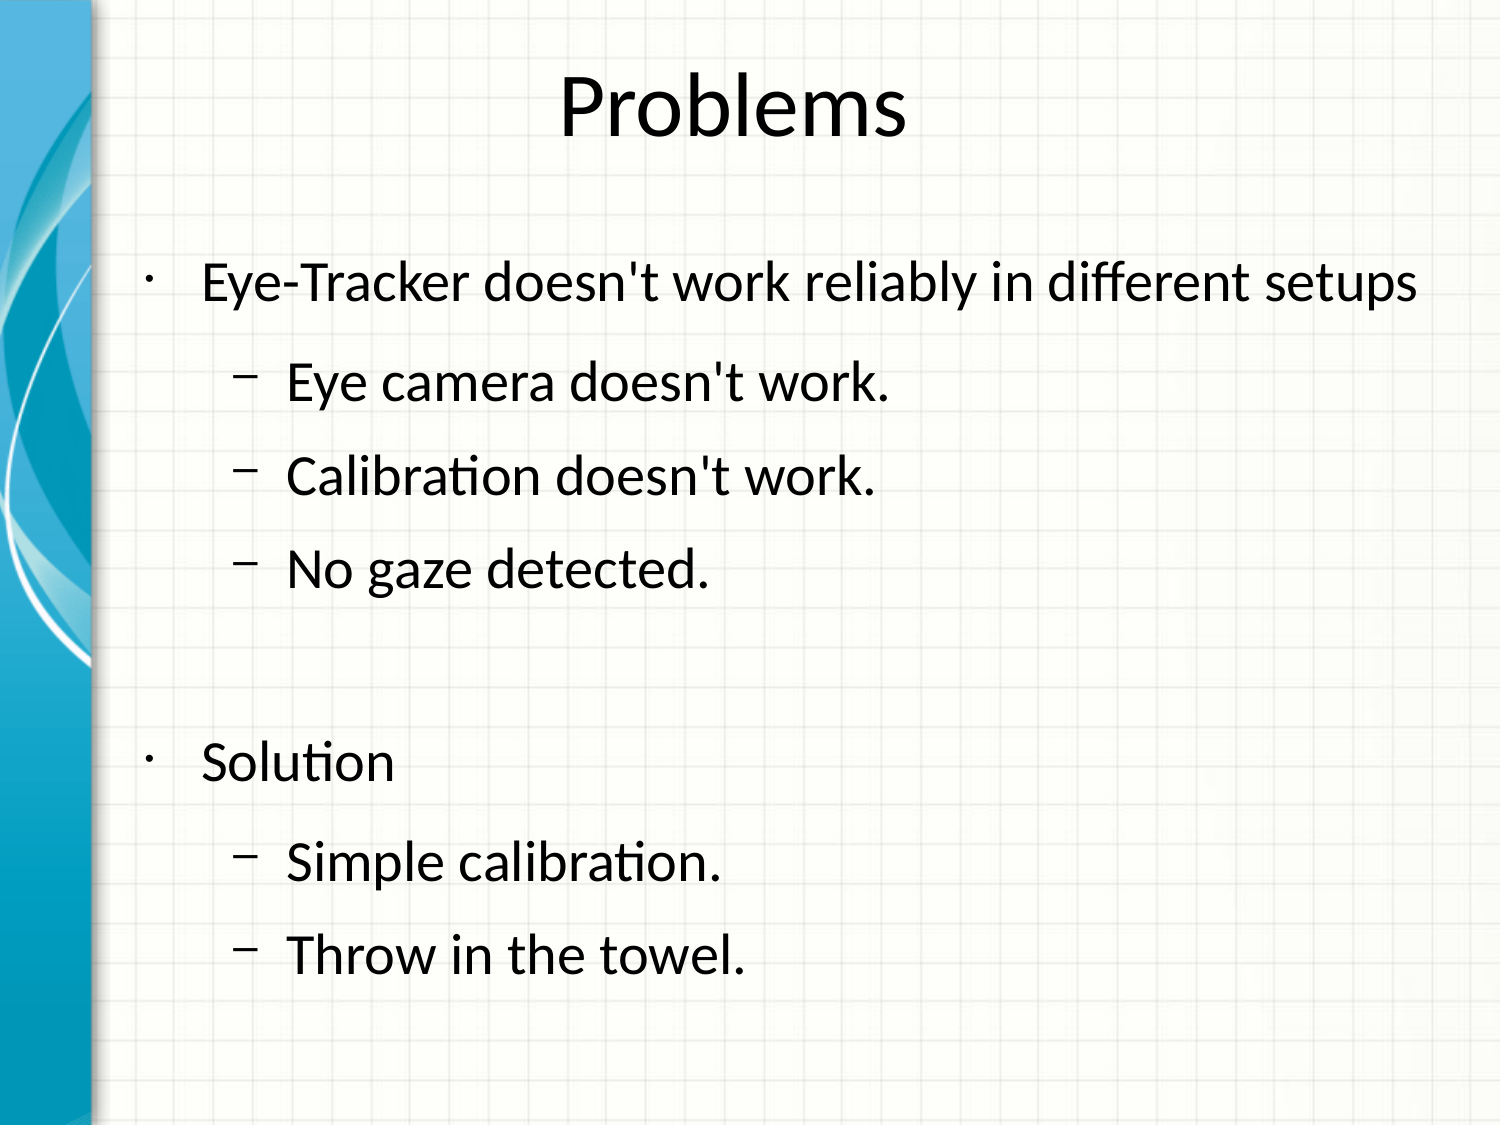

# Problems
Eye-Tracker doesn't work reliably in different setups
Eye camera doesn't work.
Calibration doesn't work.
No gaze detected.
Solution
Simple calibration.
Throw in the towel.